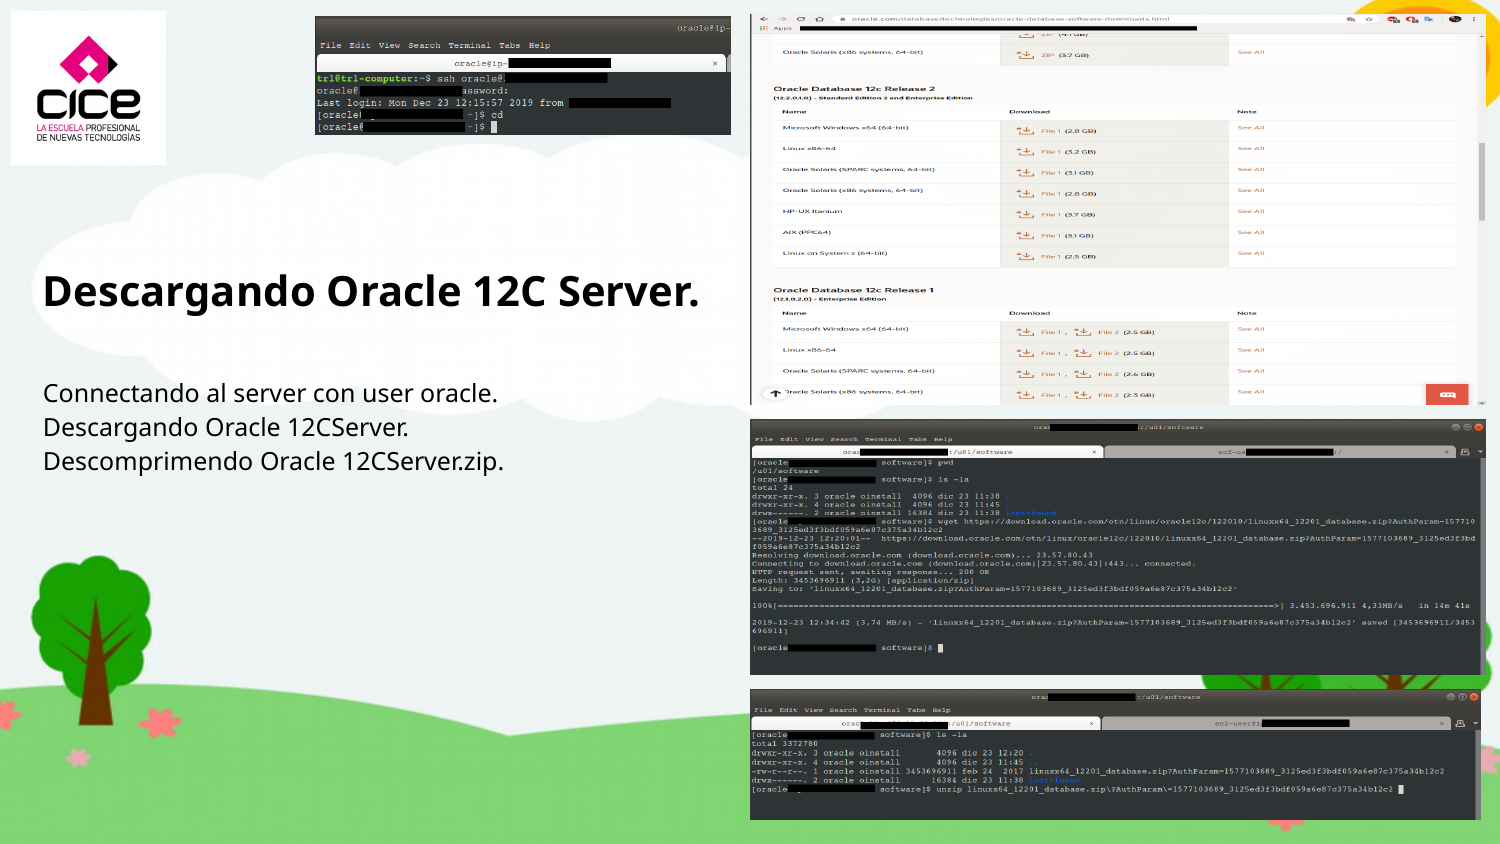

# Descargando Oracle 12C Server. Connectando al server con user oracle. Descargando Oracle 12CServer. Descomprimendo Oracle 12CServer.zip.